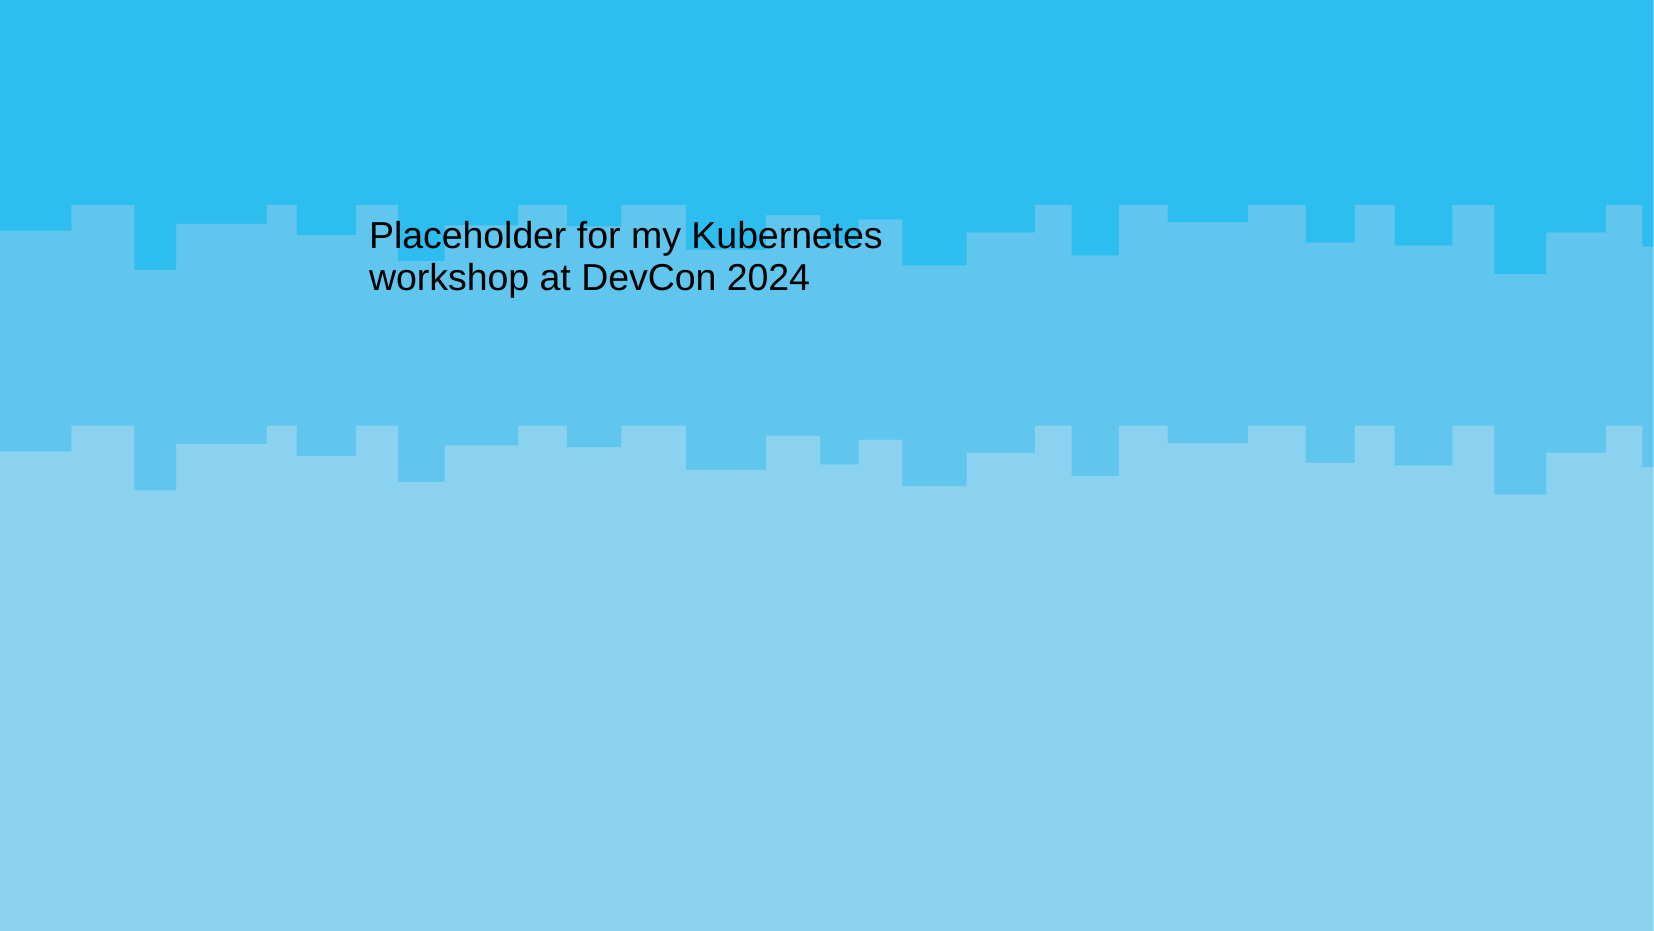

Placeholder for my Kubernetes workshop at DevCon 2024